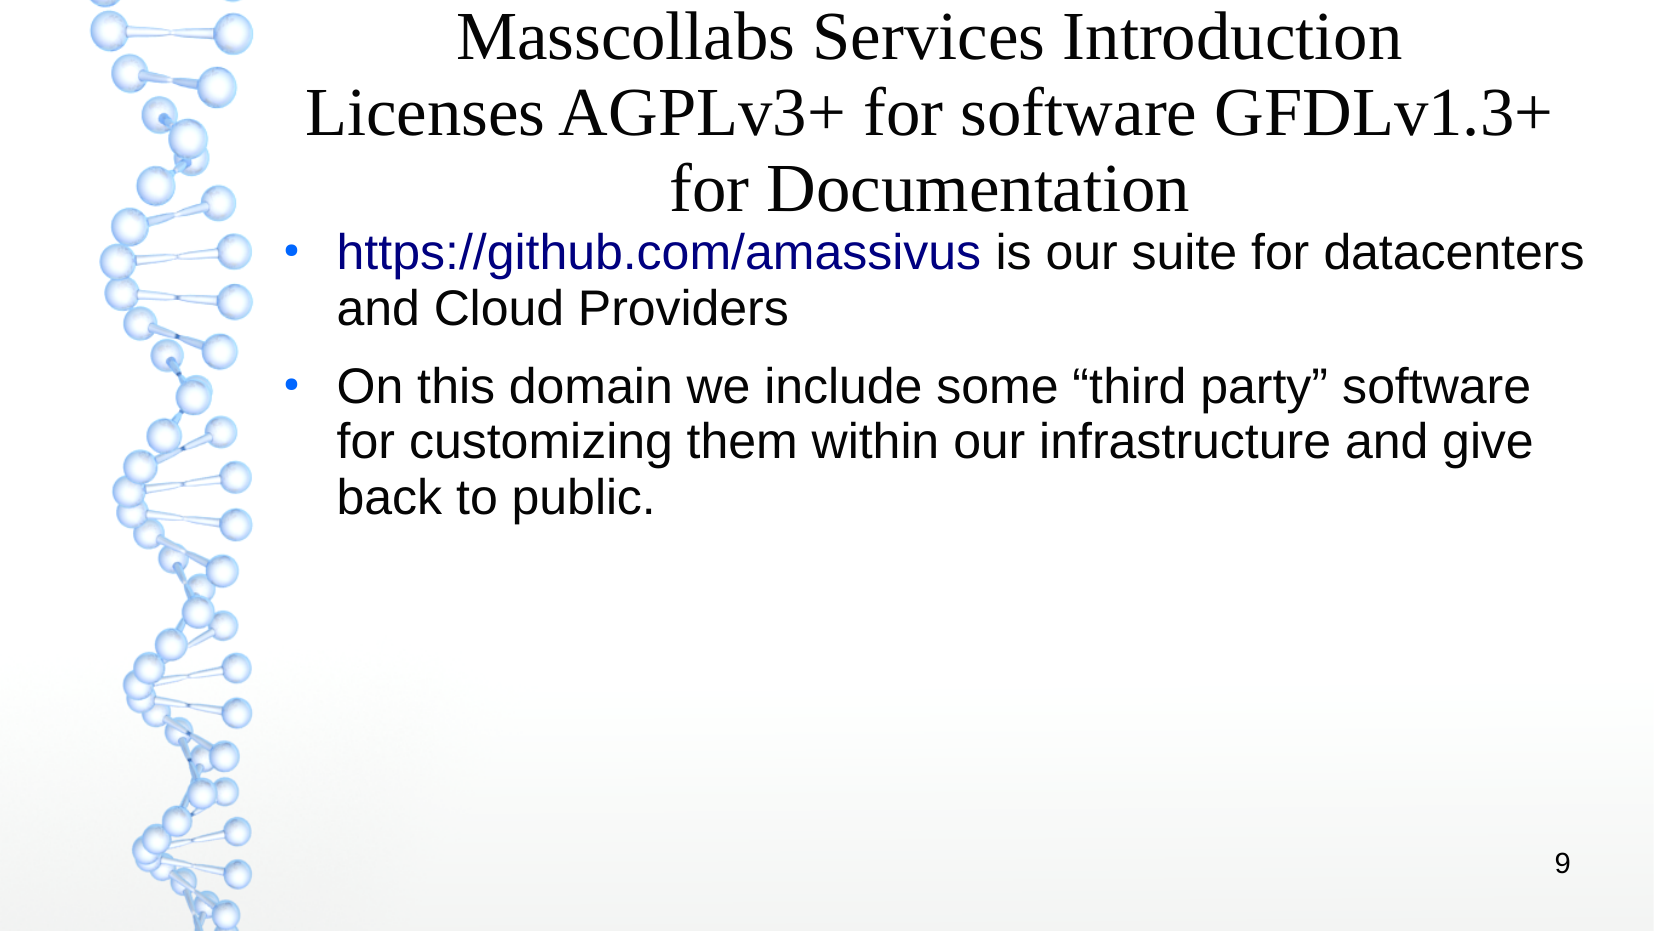

# Masscollabs Services Introduction Licenses AGPLv3+ for software GFDLv1.3+ for Documentation
https://github.com/amassivus is our suite for datacenters and Cloud Providers
On this domain we include some “third party” software for customizing them within our infrastructure and give back to public.
9